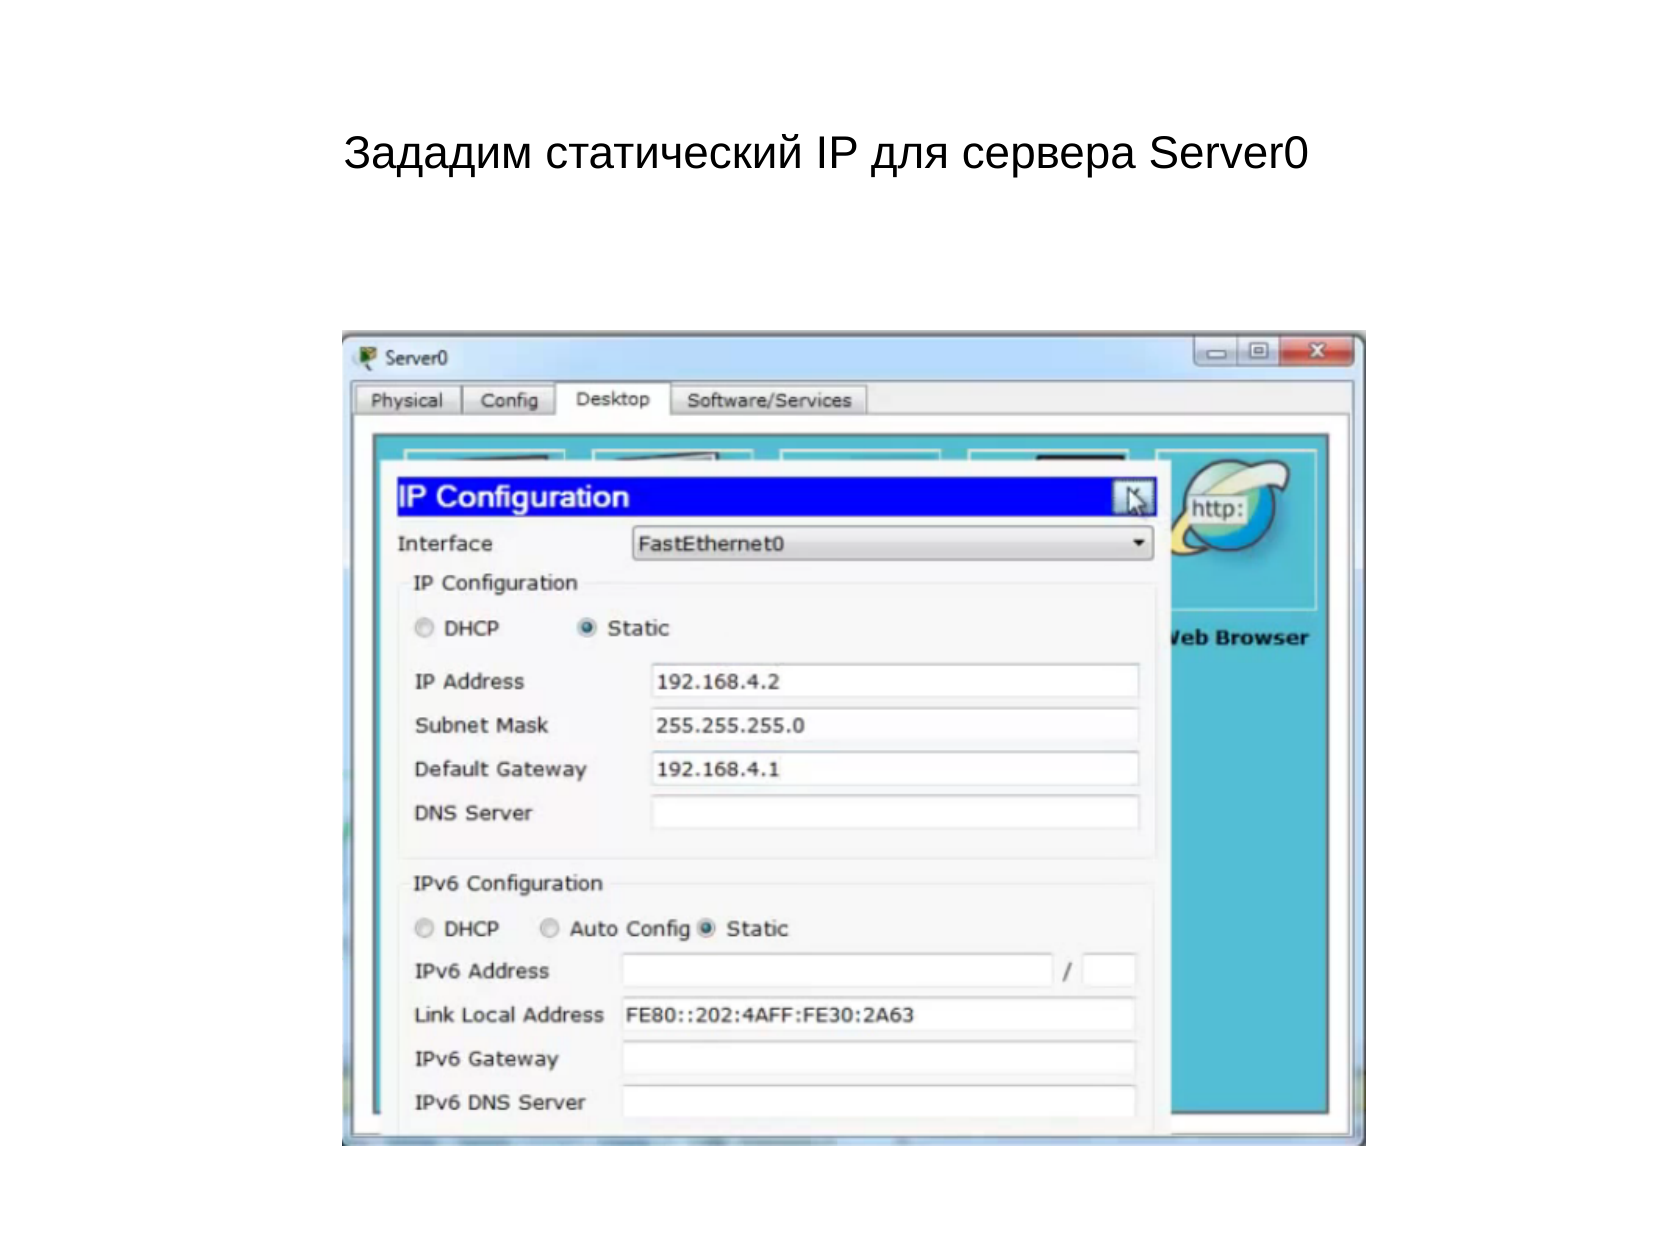

# Зададим статический IP для сервера Server0